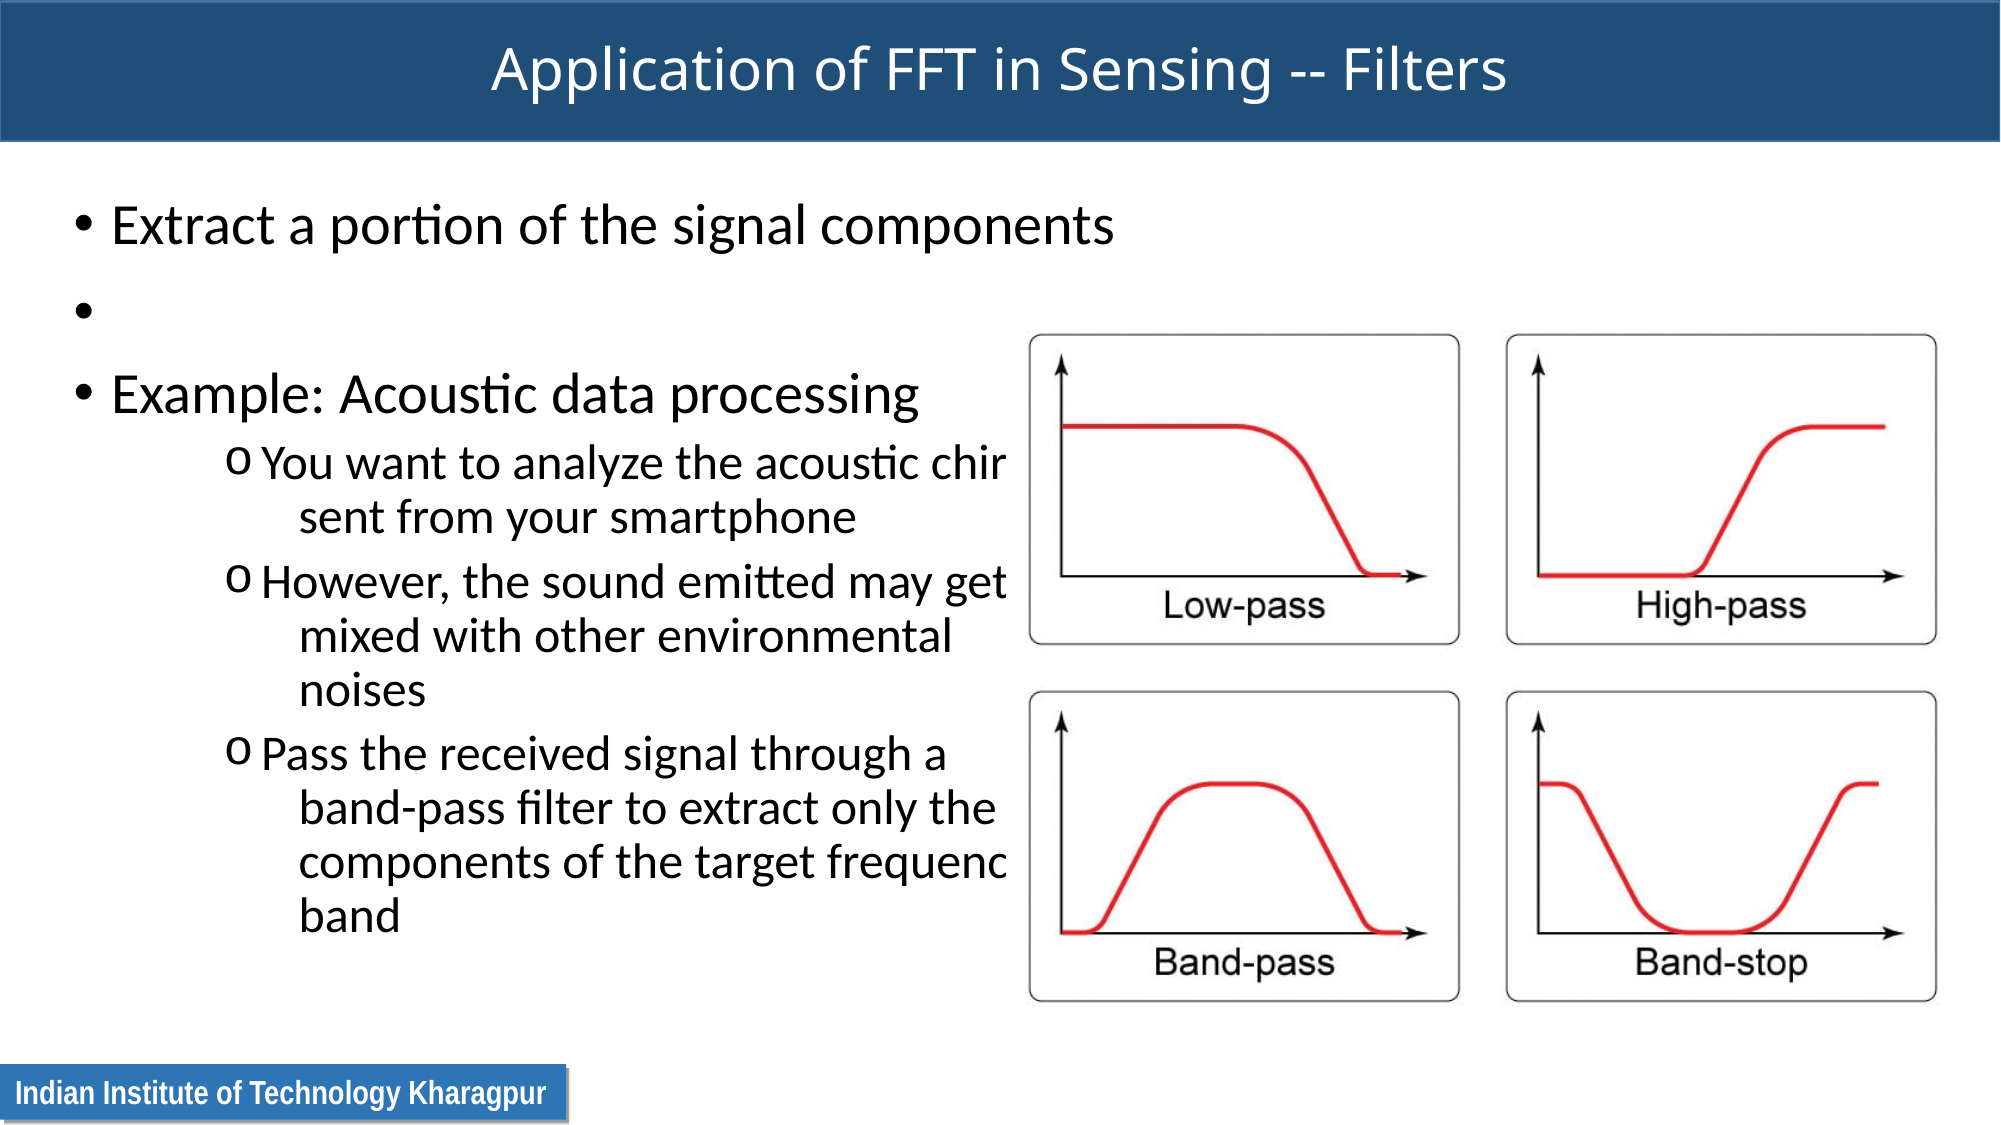

Application of FFT in Sensing -- Filters
# Extract a portion of the signal components
Example: Acoustic data processing
You want to analyze the acoustic chirp
sent from your smartphone
However, the sound emitted may get
mixed with other environmental
noises
Pass the received signal through a
band-pass filter to extract only the
components of the target frequency
band